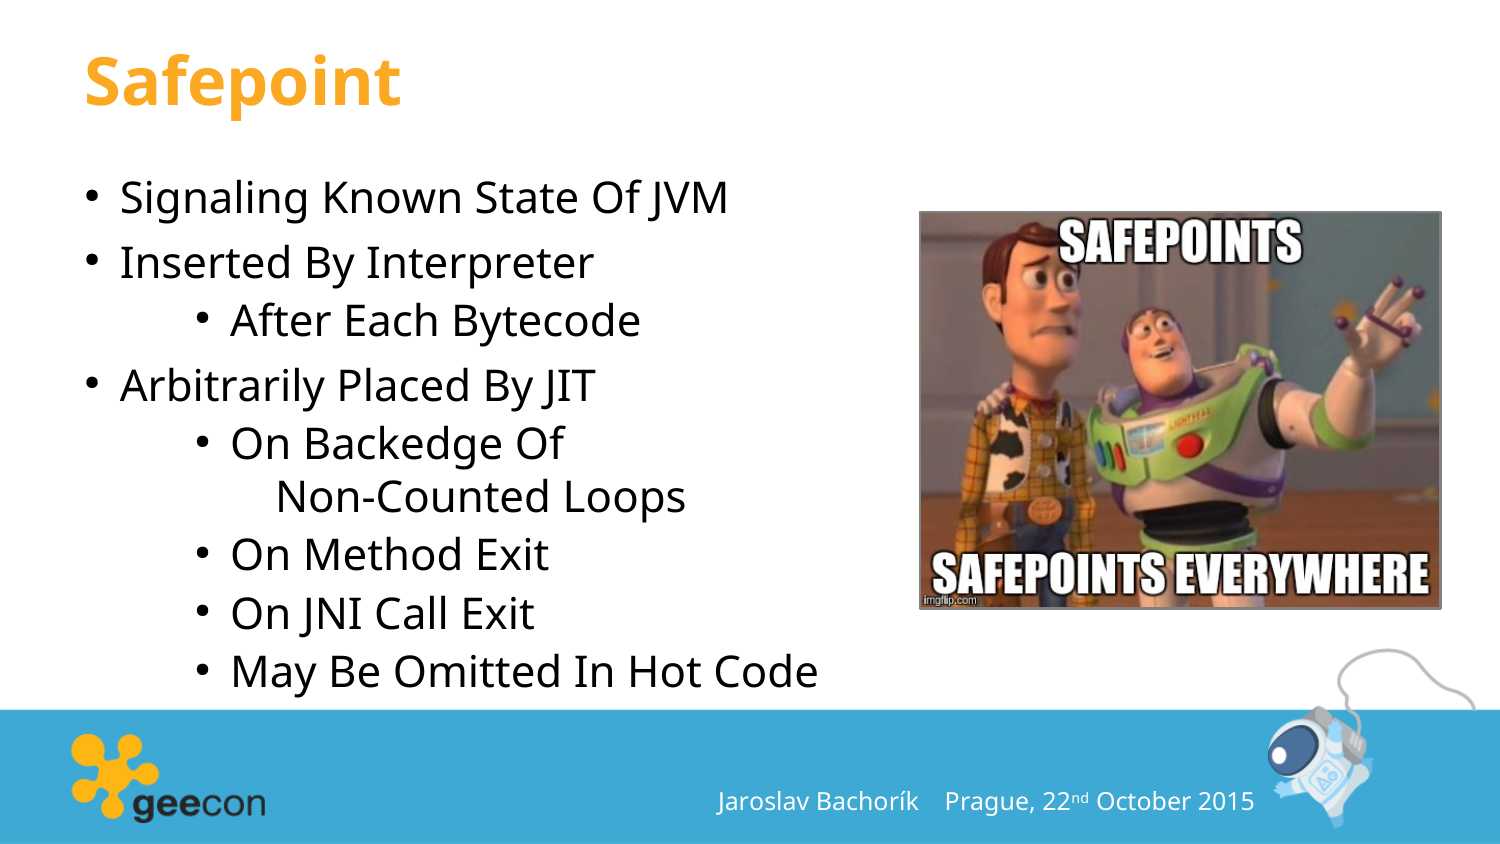

# Safepoint
Signaling Known State Of JVM
Inserted By Interpreter
After Each Bytecode
Arbitrarily Placed By JIT
On Backedge Of
		Non-Counted Loops
On Method Exit
On JNI Call Exit
May Be Omitted In Hot Code
Jaroslav Bachorík Prague, 22nd October 2015